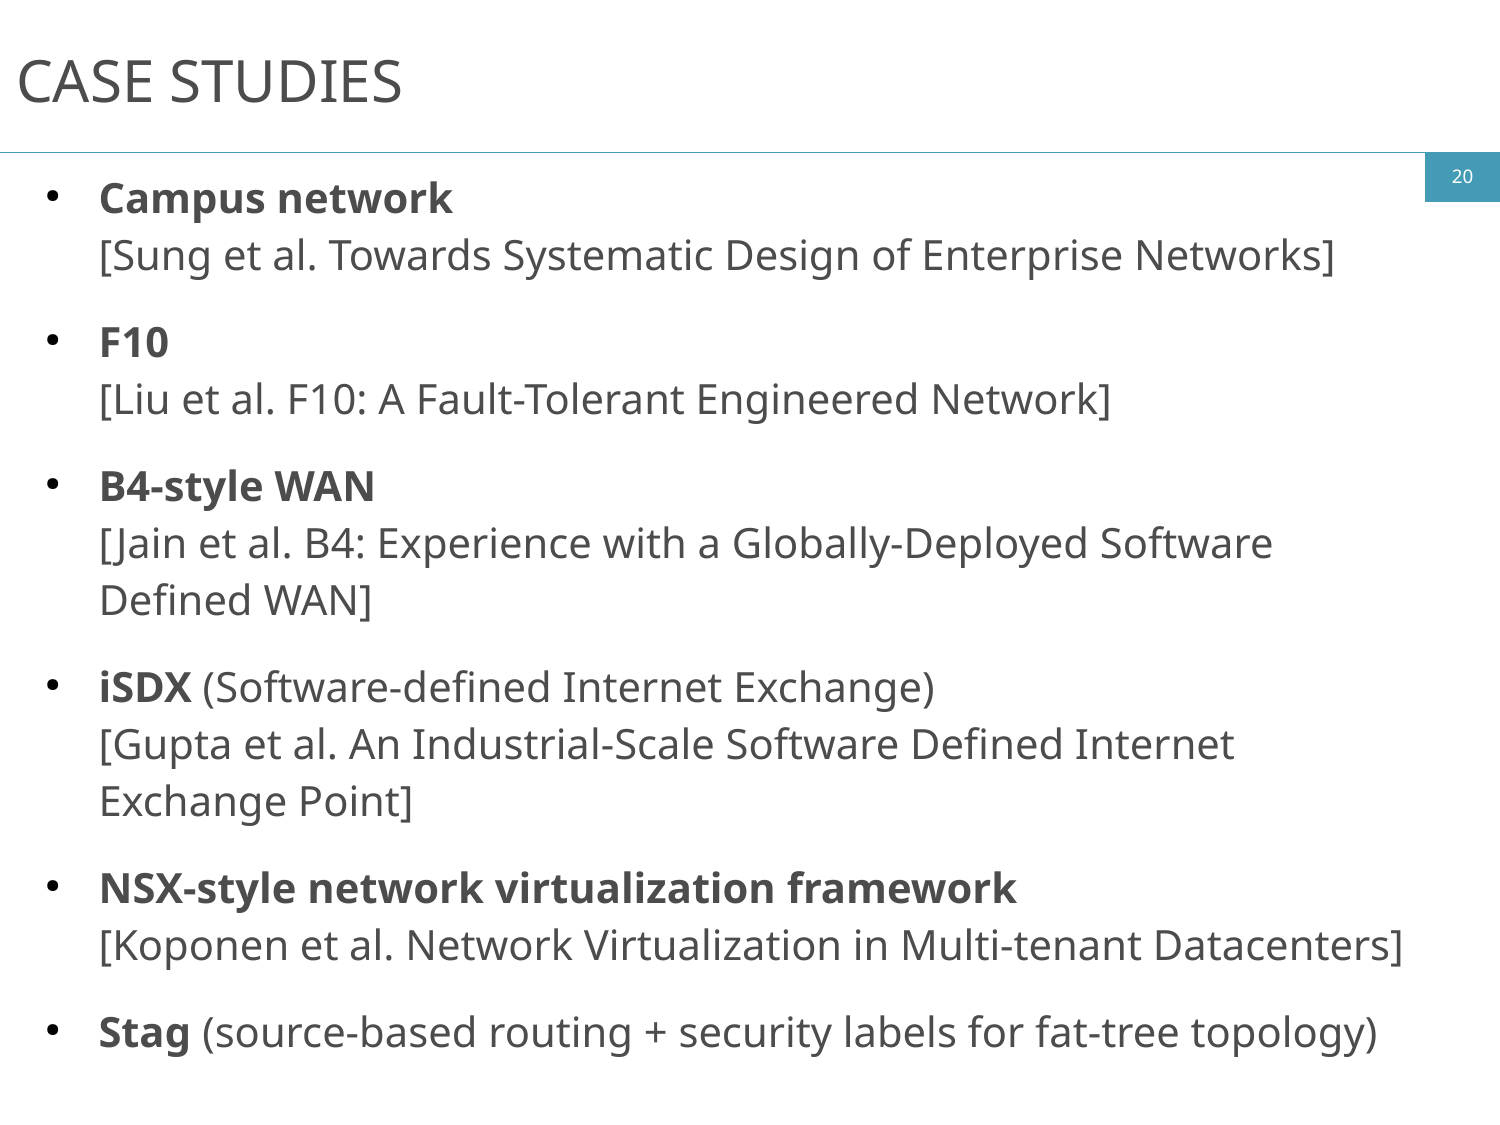

# CASE STUDIES
Campus network
[Sung et al. Towards Systematic Design of Enterprise Networks]
F10
[Liu et al. F10: A Fault-Tolerant Engineered Network]
B4-style WAN
[Jain et al. B4: Experience with a Globally-Deployed Software Defined WAN]
iSDX (Software-defined Internet Exchange)
[Gupta et al. An Industrial-Scale Software Defined Internet Exchange Point]
NSX-style network virtualization framework
[Koponen et al. Network Virtualization in Multi-tenant Datacenters]
Stag (source-based routing + security labels for fat-tree topology)